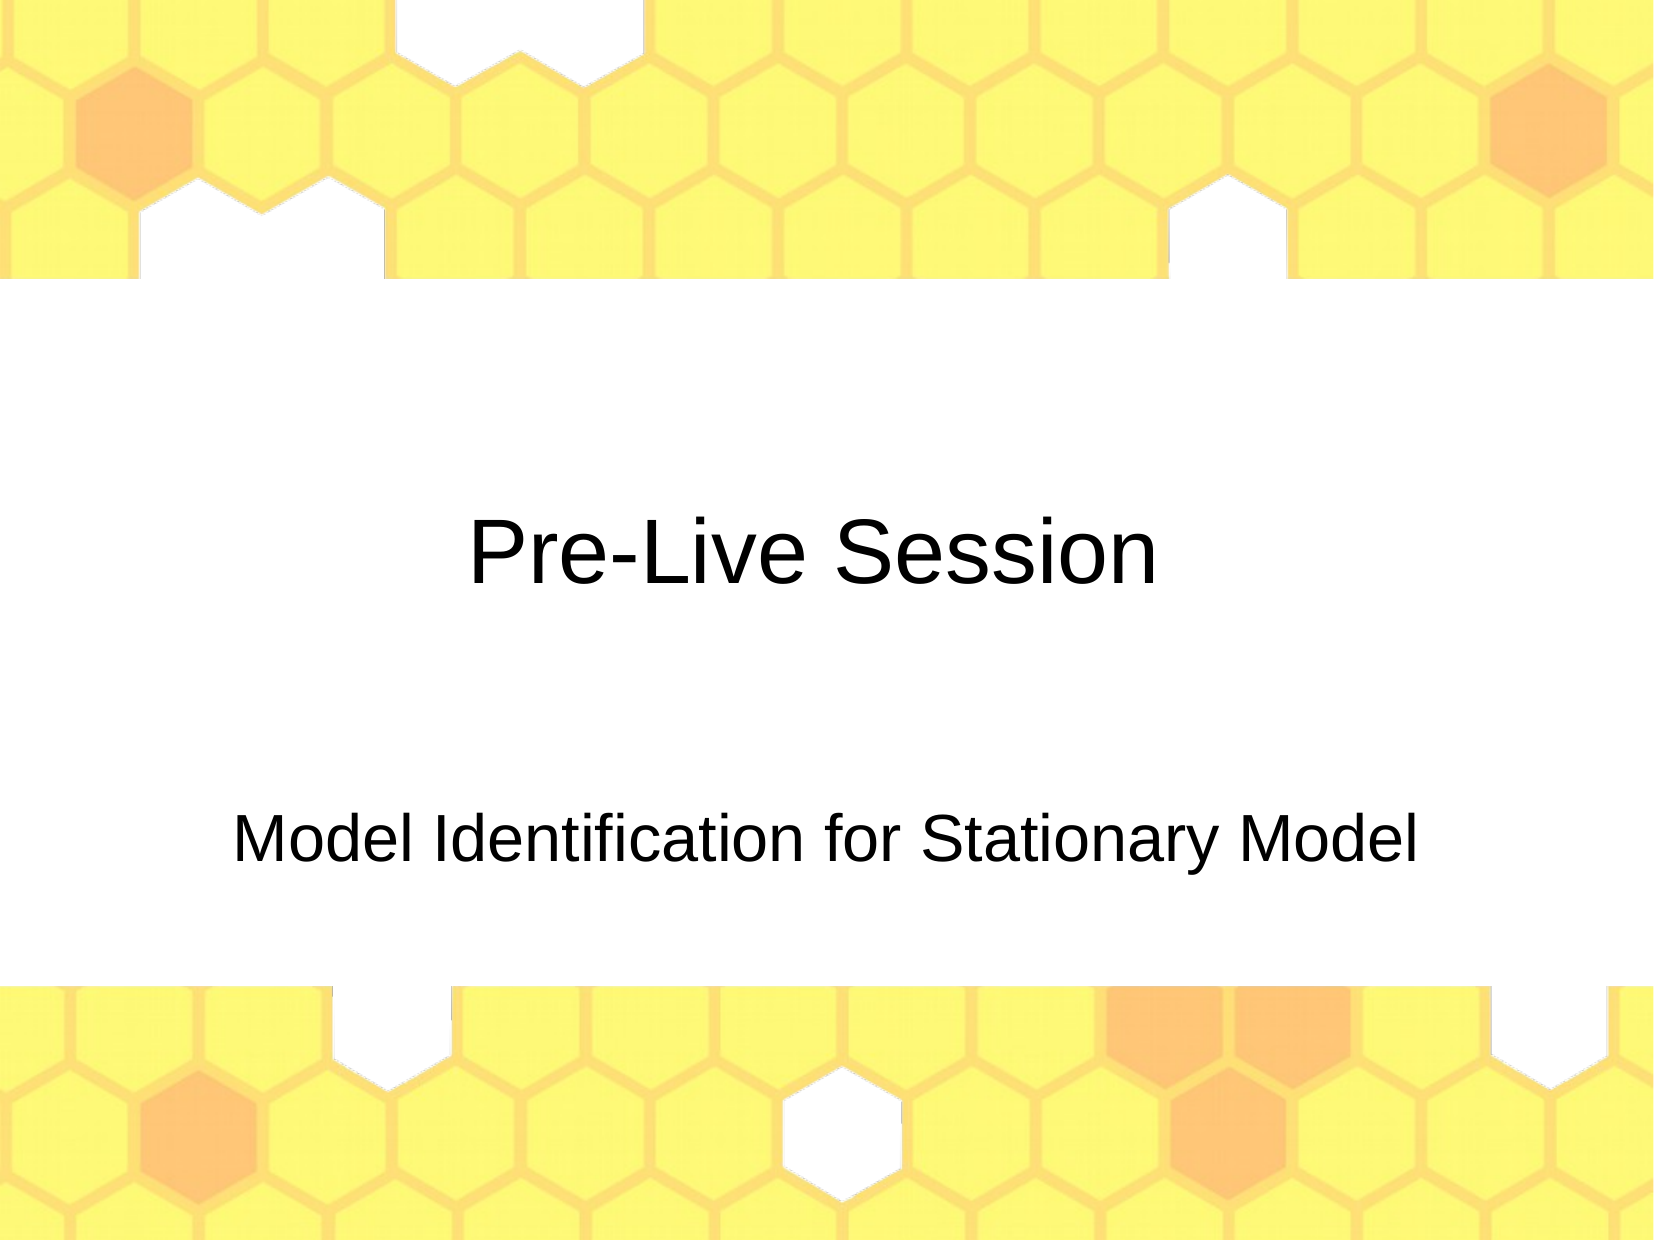

# Pre-Live Session
Model Identification for Stationary Model